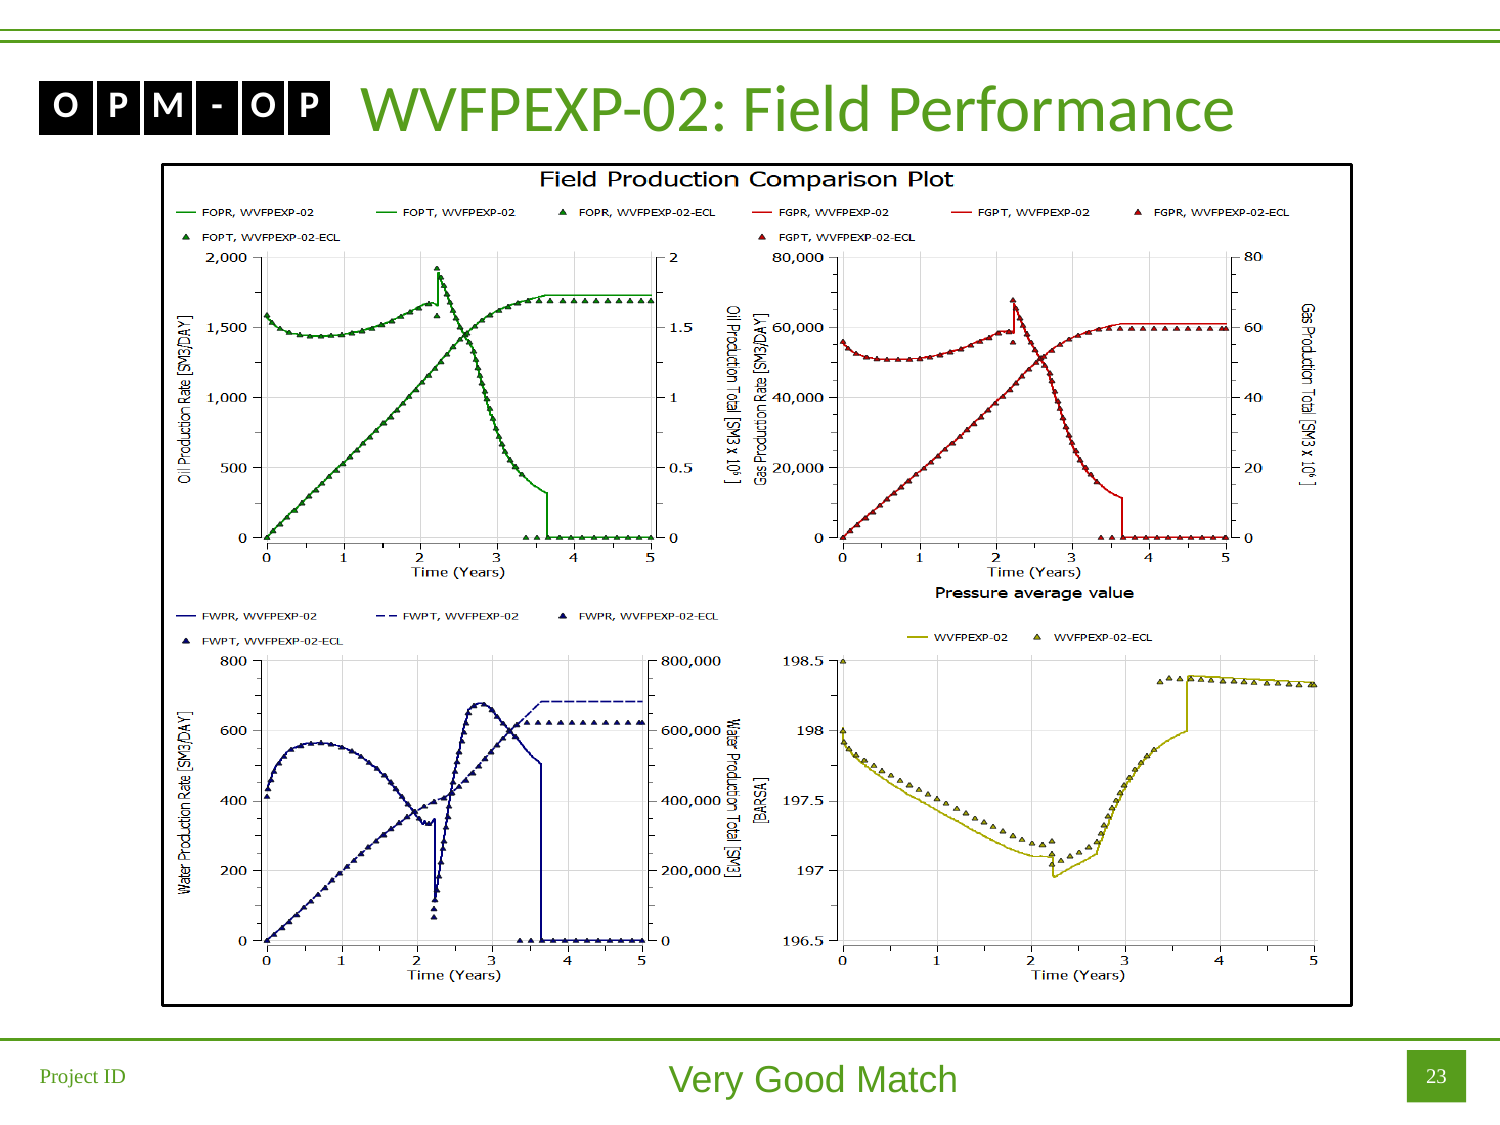

# WVFPEXP-02: Field Performance
Project ID
23
Very Good Match